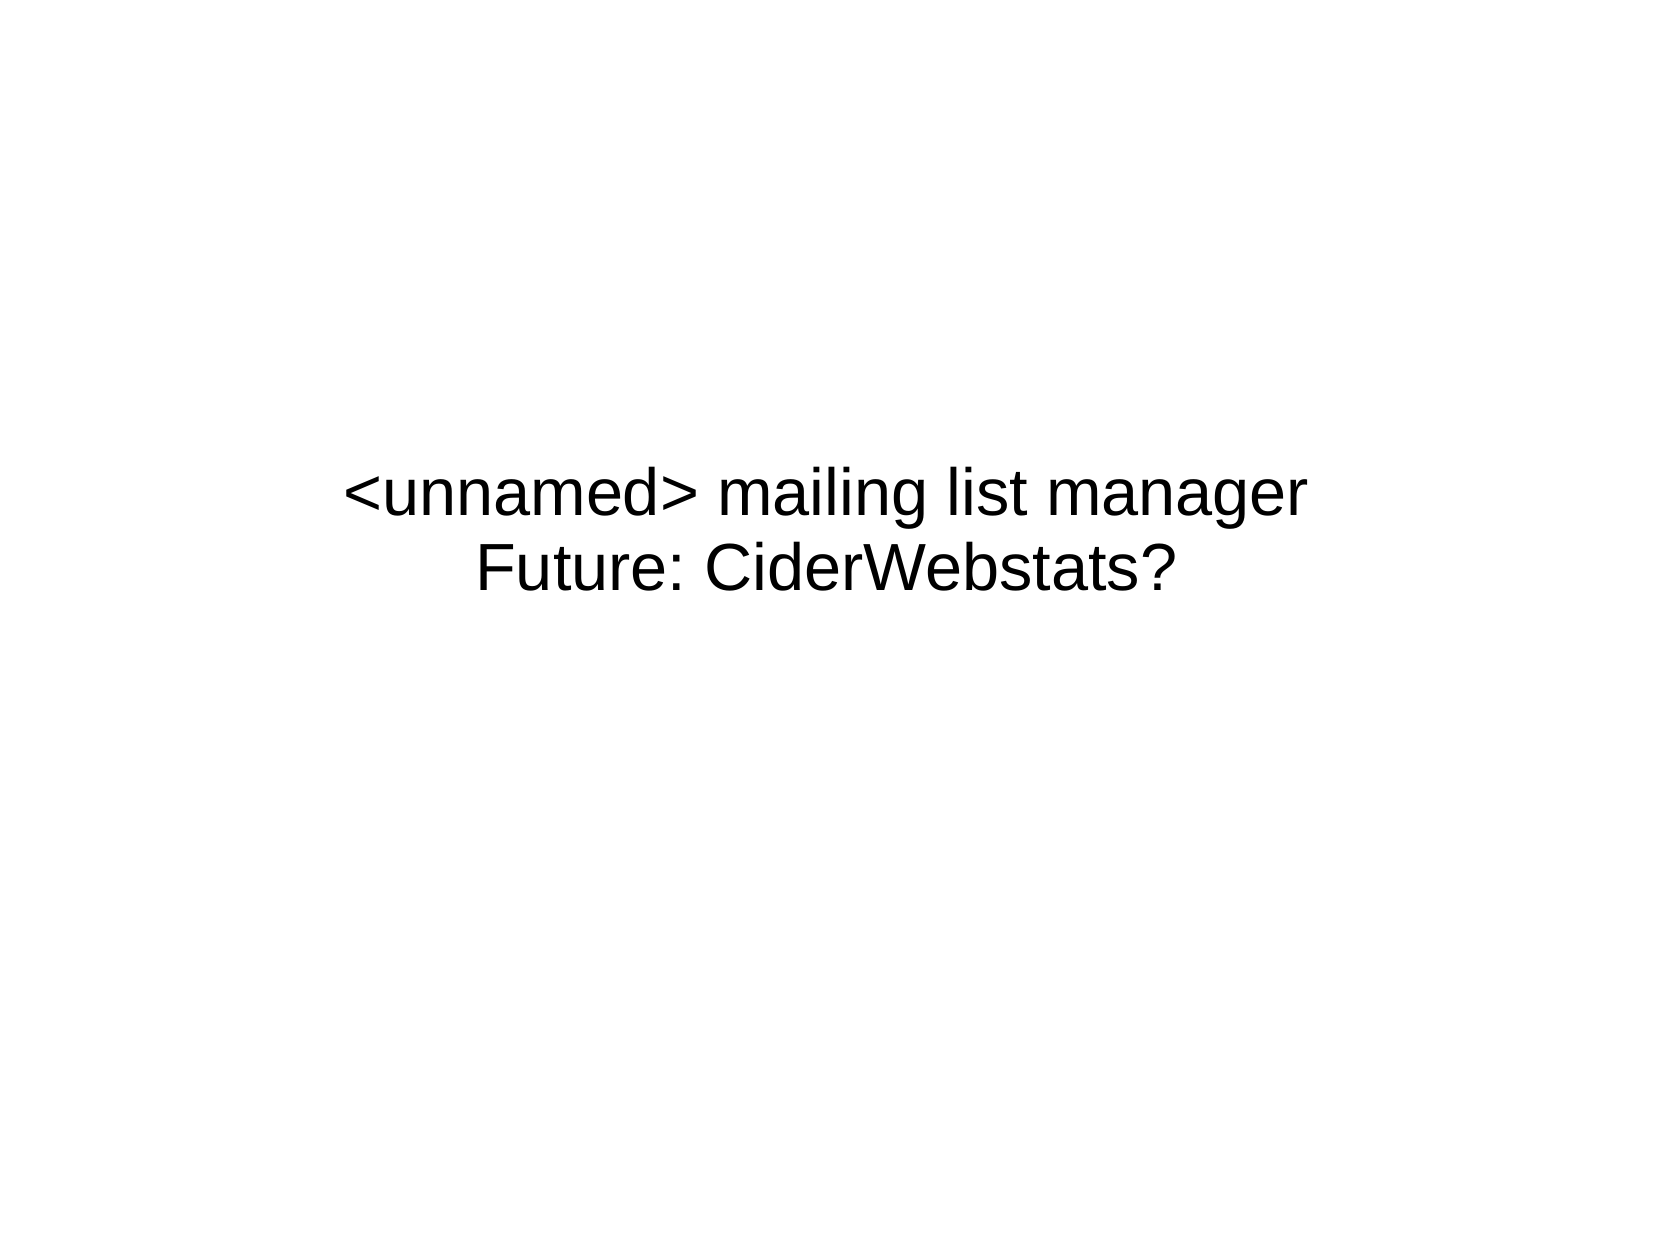

# <unnamed> mailing list manager
Future: CiderWebstats?